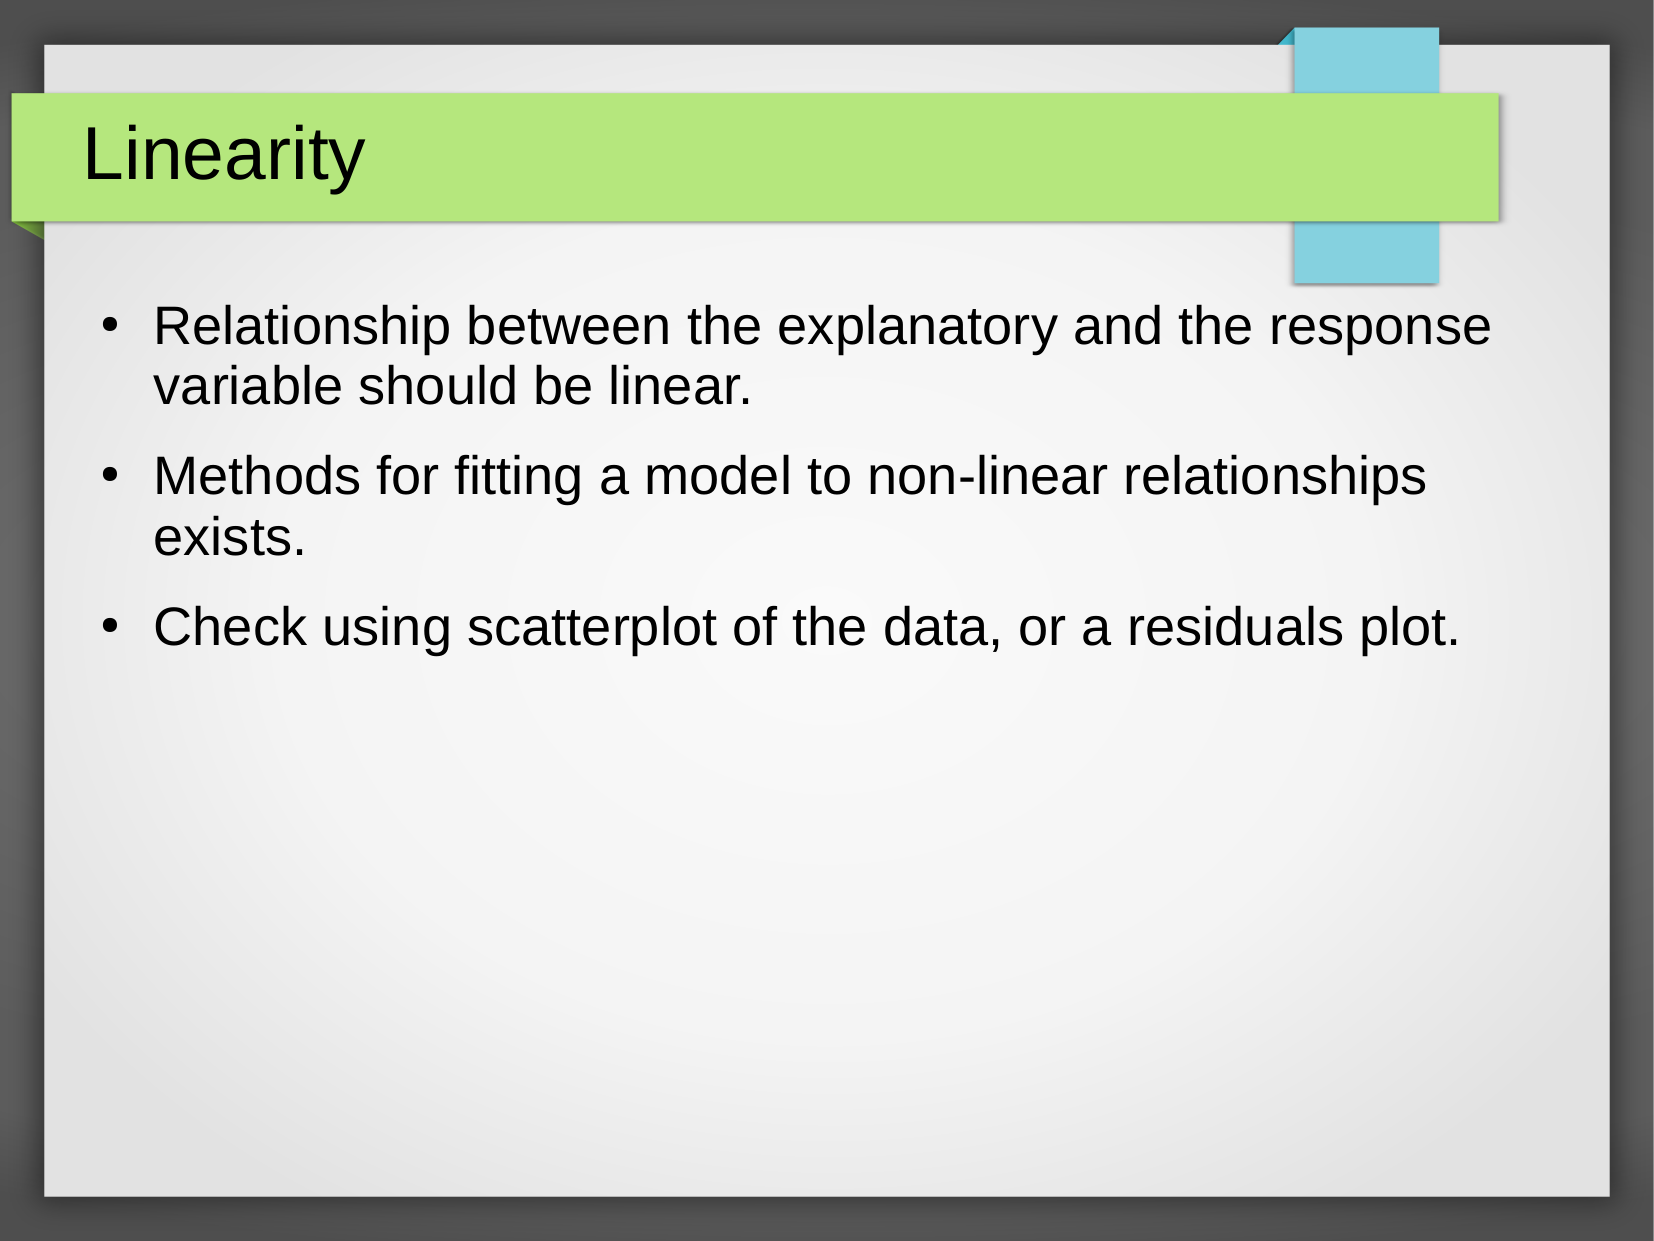

# Linearity
Relationship between the explanatory and the response variable should be linear.
Methods for fitting a model to non-linear relationships exists.
Check using scatterplot of the data, or a residuals plot.